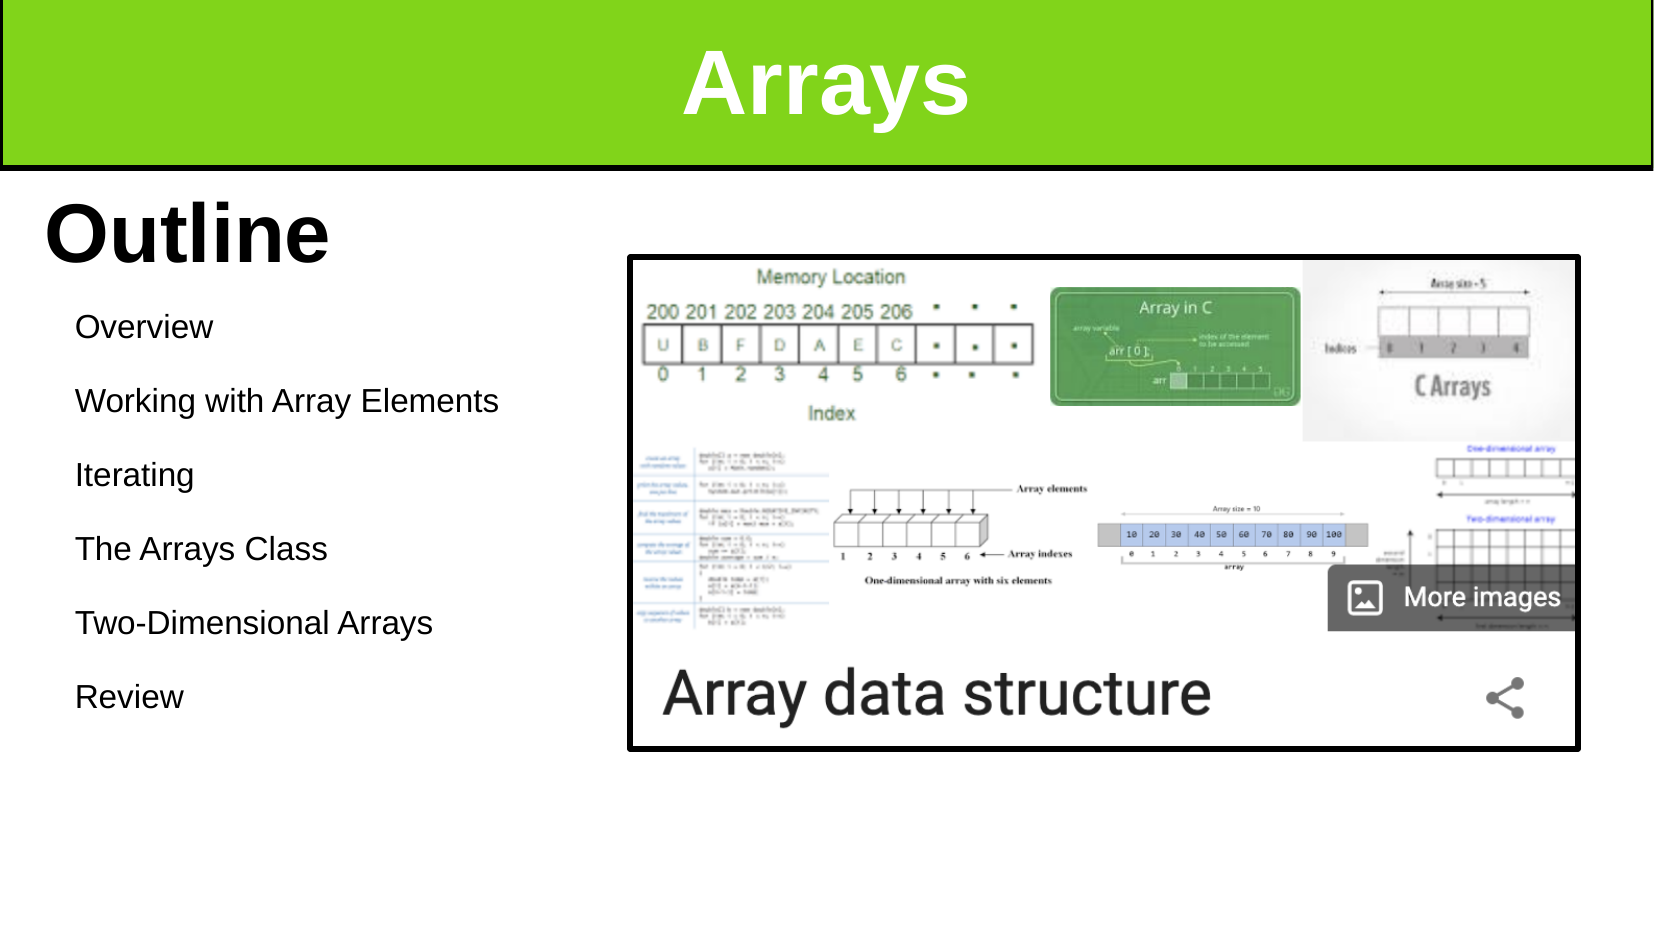

# Arrays
Outline
Overview
Working with Array Elements
Iterating
The Arrays Class
Two-Dimensional Arrays
Review